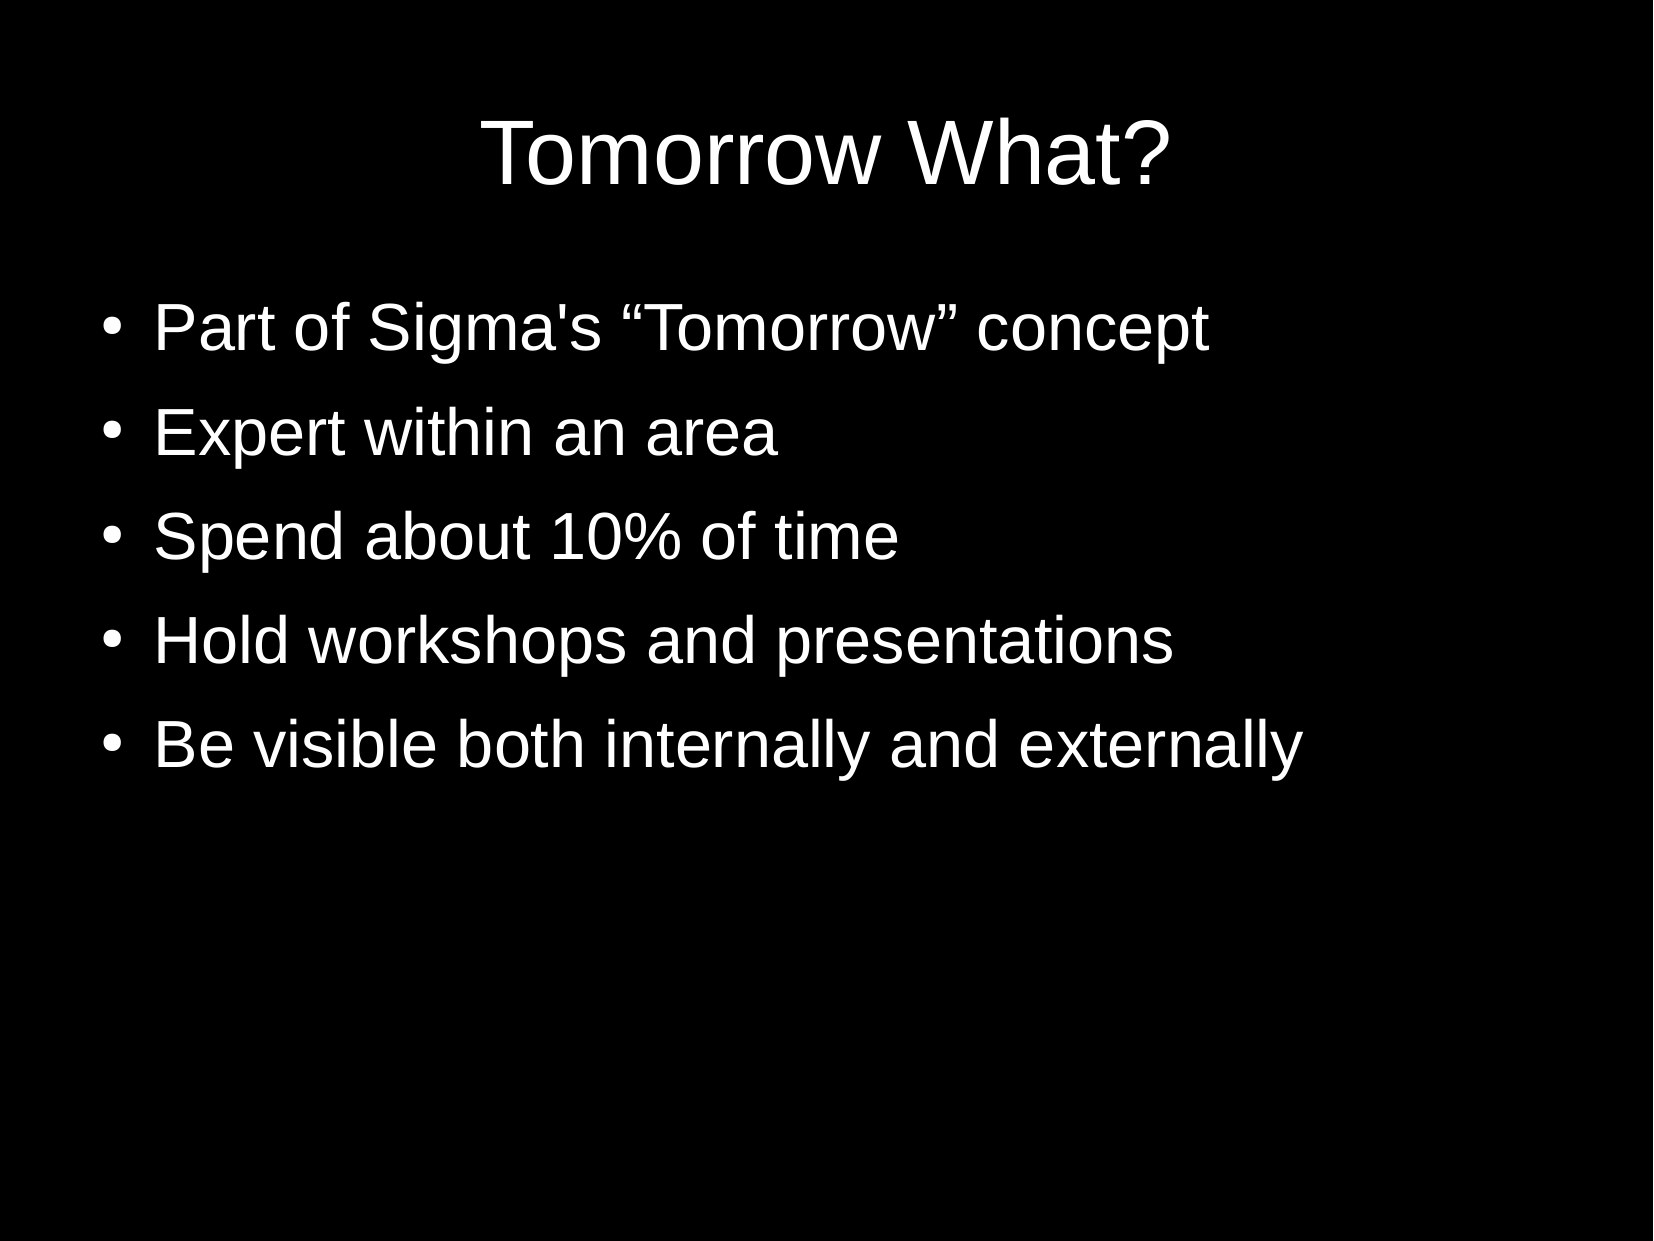

# Tomorrow What?
Part of Sigma's “Tomorrow” concept
Expert within an area
Spend about 10% of time
Hold workshops and presentations
Be visible both internally and externally